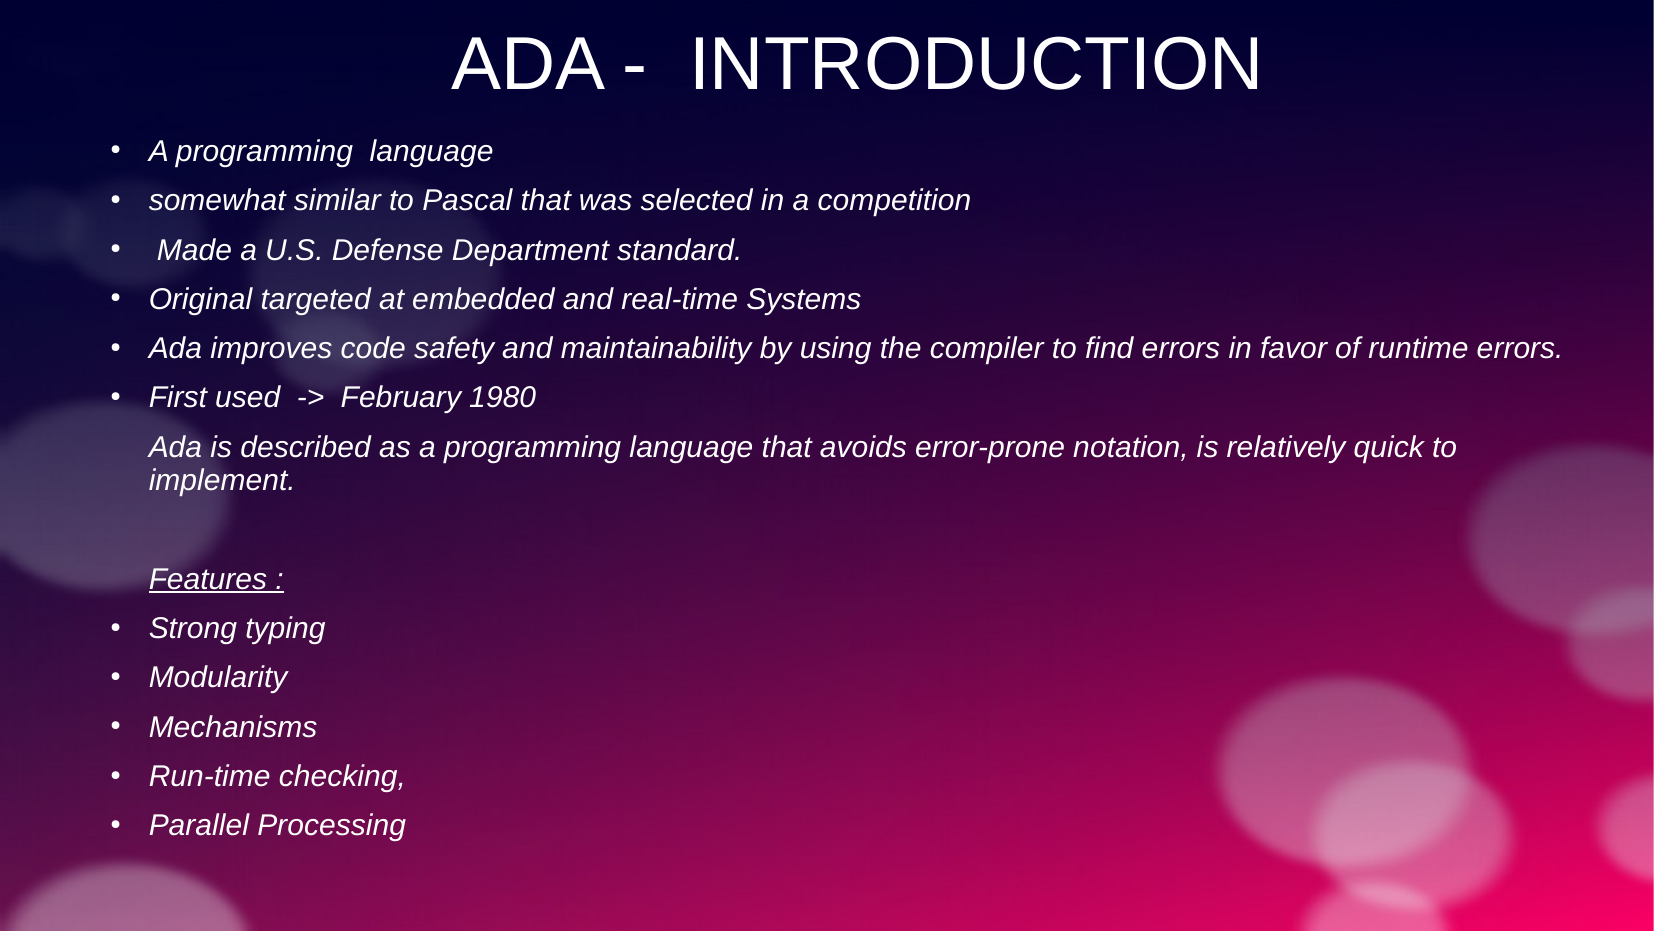

# ADA - INTRODUCTION
A programming language
somewhat similar to Pascal that was selected in a competition
 Made a U.S. Defense Department standard.
Original targeted at embedded and real-time Systems
Ada improves code safety and maintainability by using the compiler to find errors in favor of runtime errors.
First used -> February 1980
Ada is described as a programming language that avoids error-prone notation, is relatively quick to implement.
Features :
Strong typing
Modularity
Mechanisms
Run-time checking,
Parallel Processing